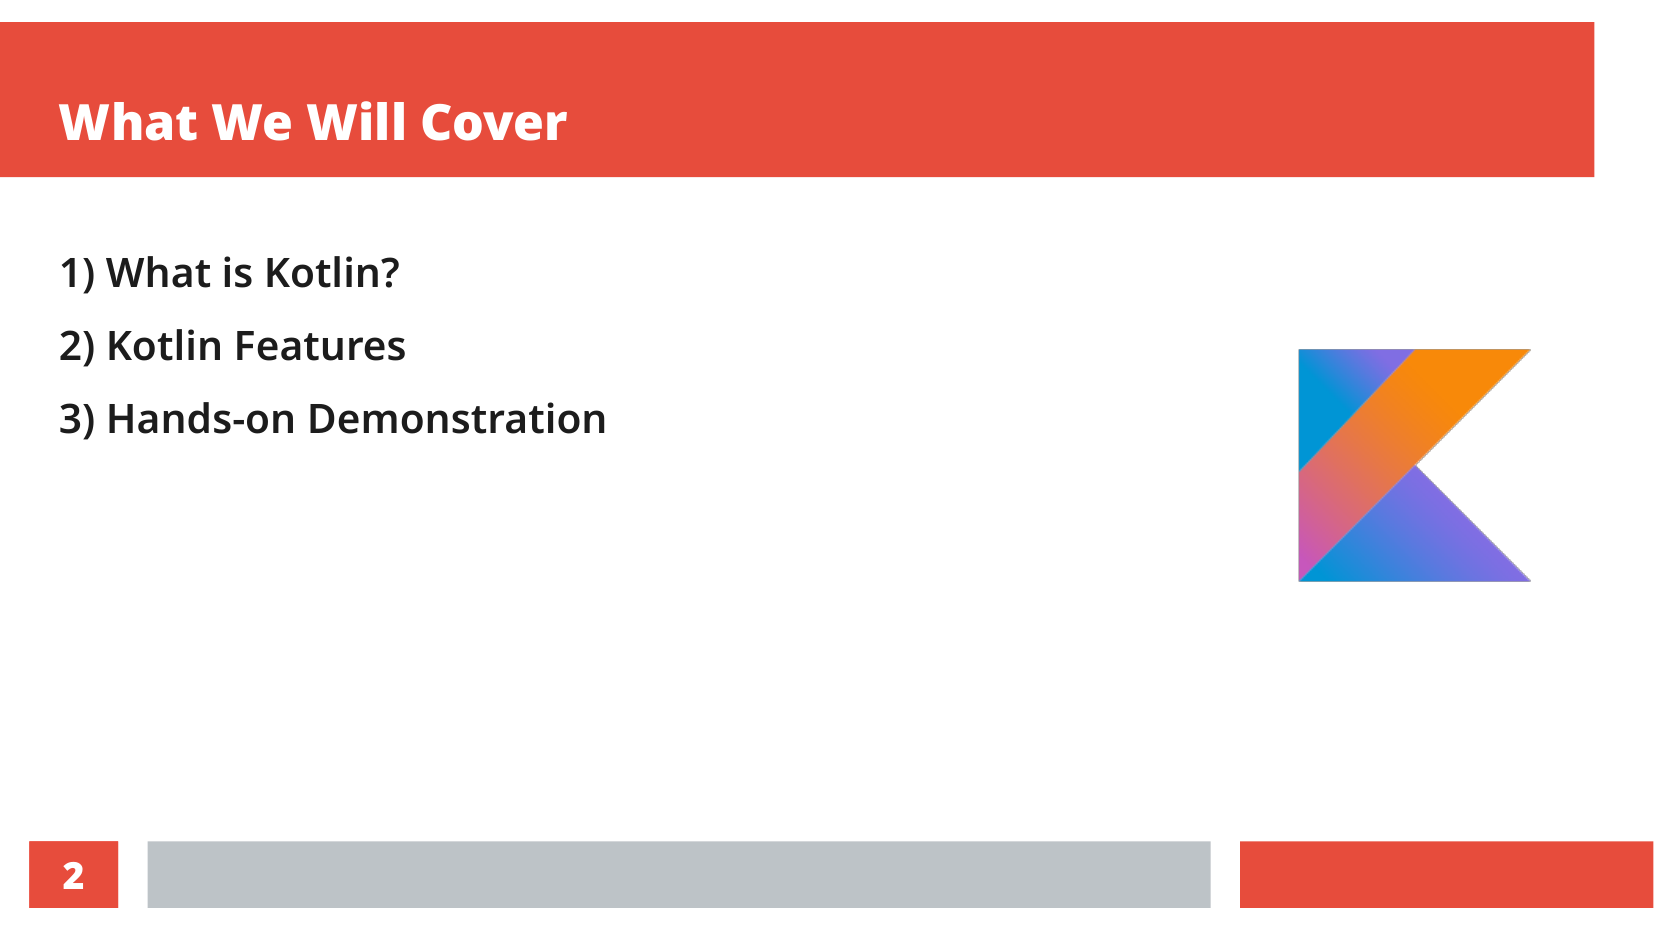

# What We Will Cover
1) What is Kotlin?
2) Kotlin Features
3) Hands-on Demonstration
2